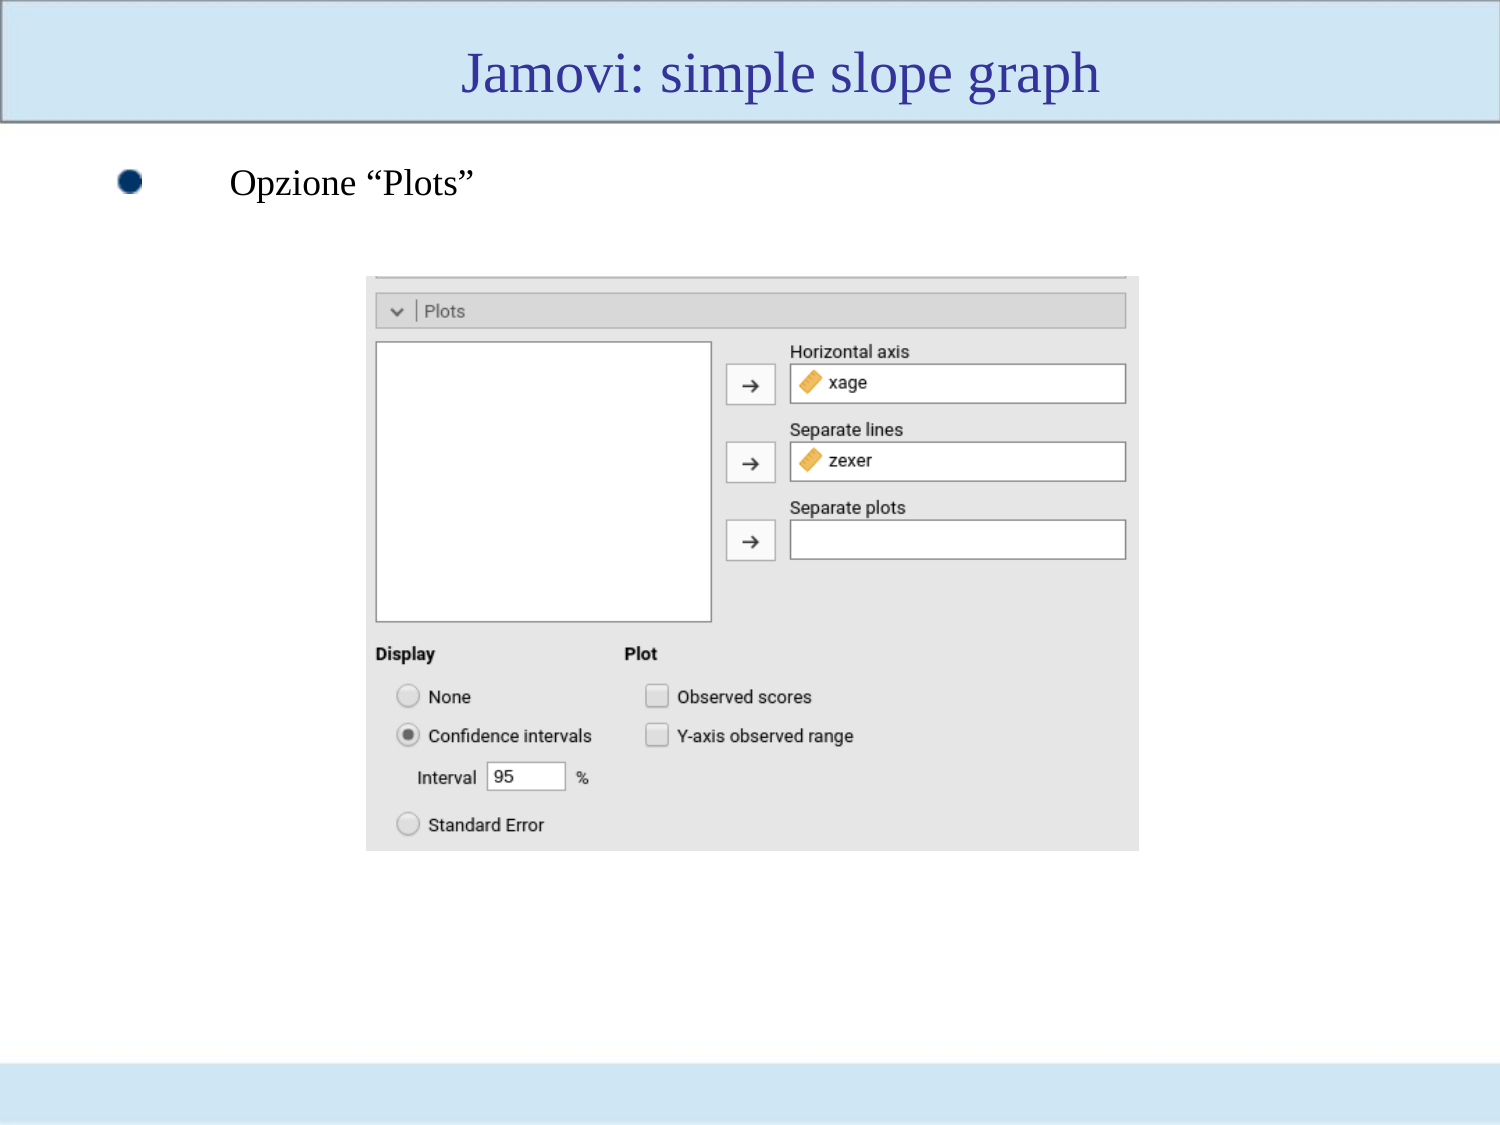

# Jamovi: simple slope graph
Opzione “Plots”